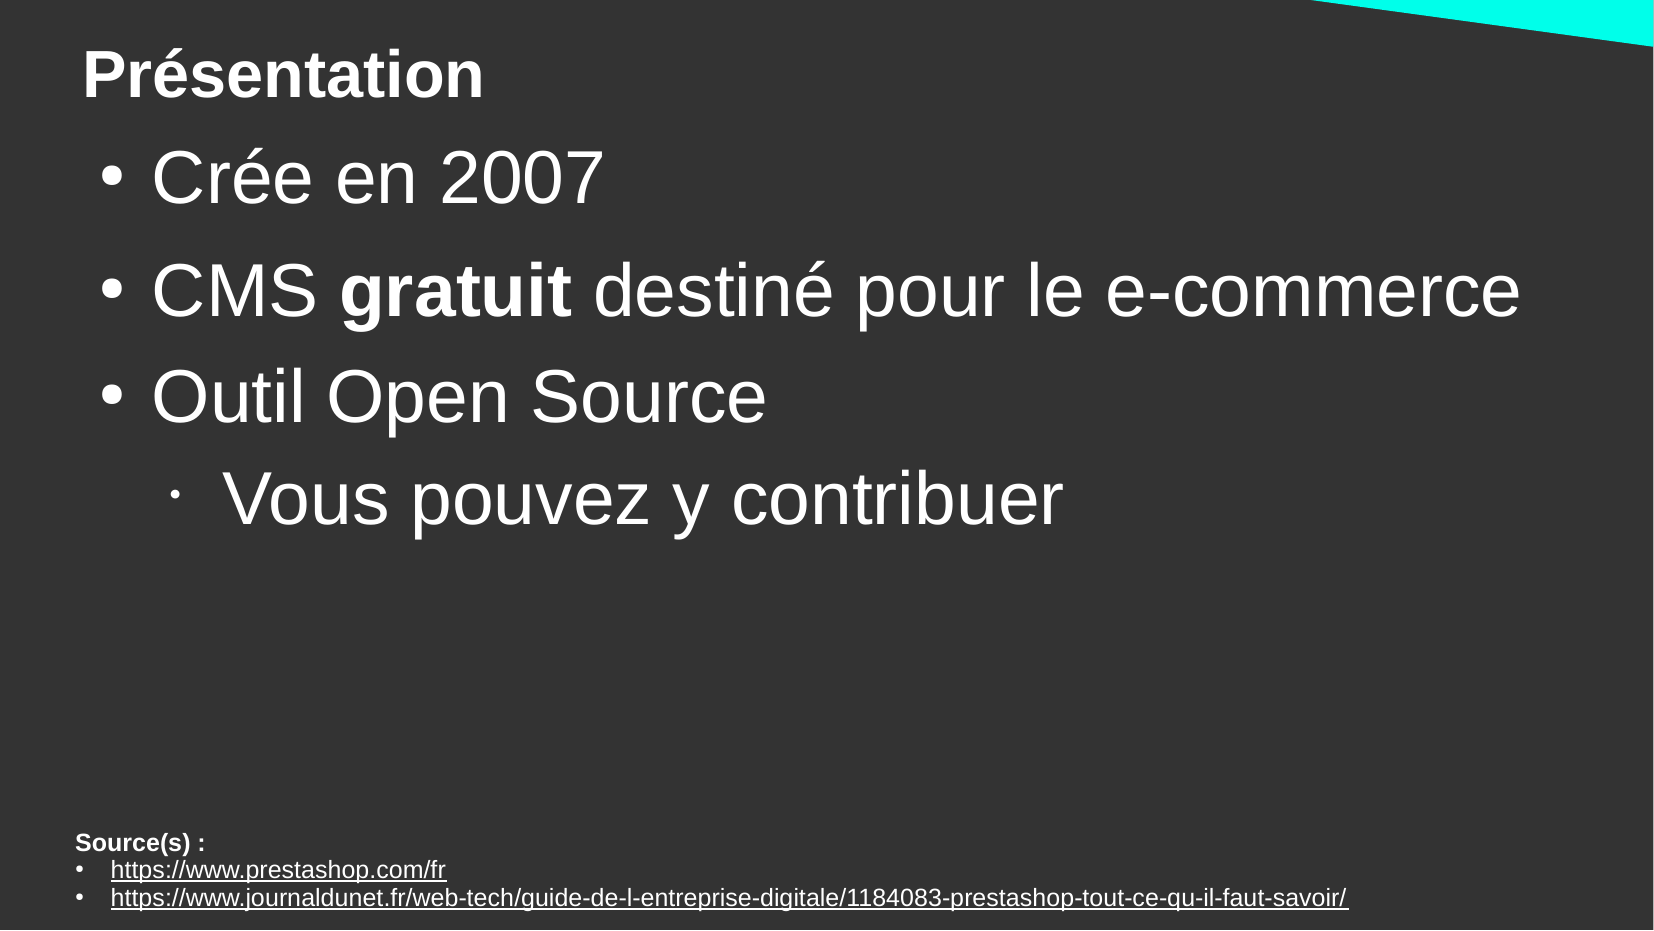

# Présentation
Crée en 2007
CMS gratuit destiné pour le e-commerce
Outil Open Source
Vous pouvez y contribuer
Source(s) :
https://www.prestashop.com/fr
https://www.journaldunet.fr/web-tech/guide-de-l-entreprise-digitale/1184083-prestashop-tout-ce-qu-il-faut-savoir/